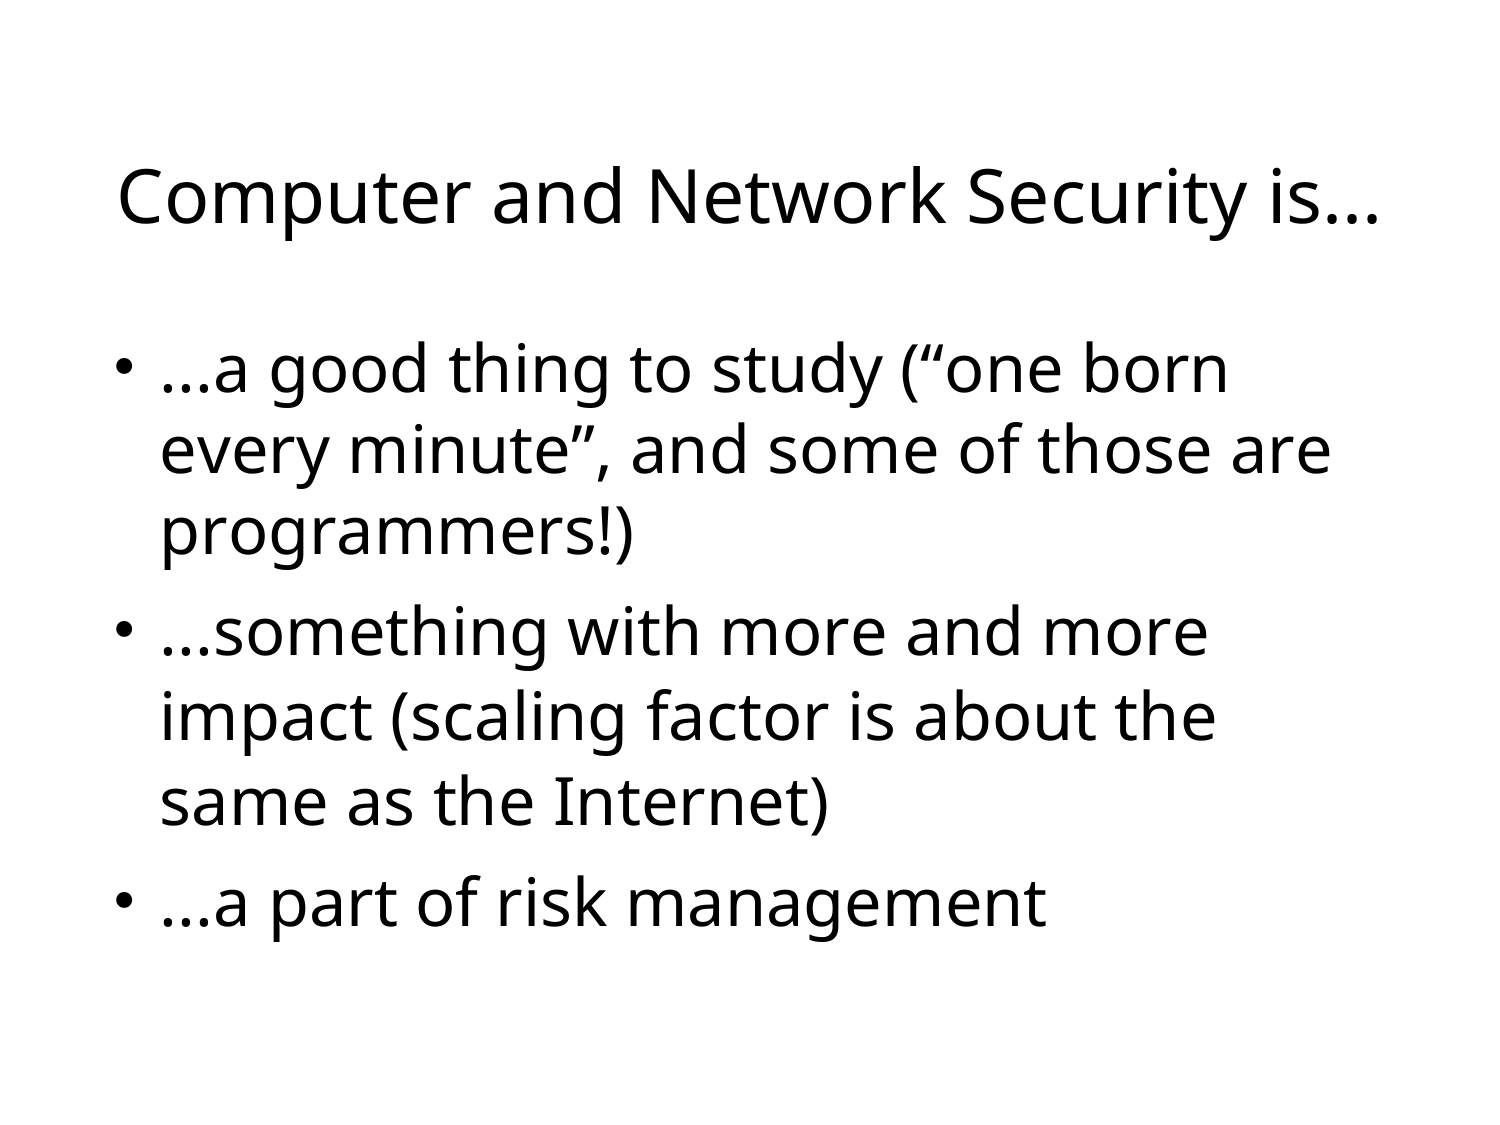

# Computer and Network Security is...
...a good thing to study (“one born every minute”, and some of those are programmers!)‏
...something with more and more impact (scaling factor is about the same as the Internet)‏
...a part of risk management